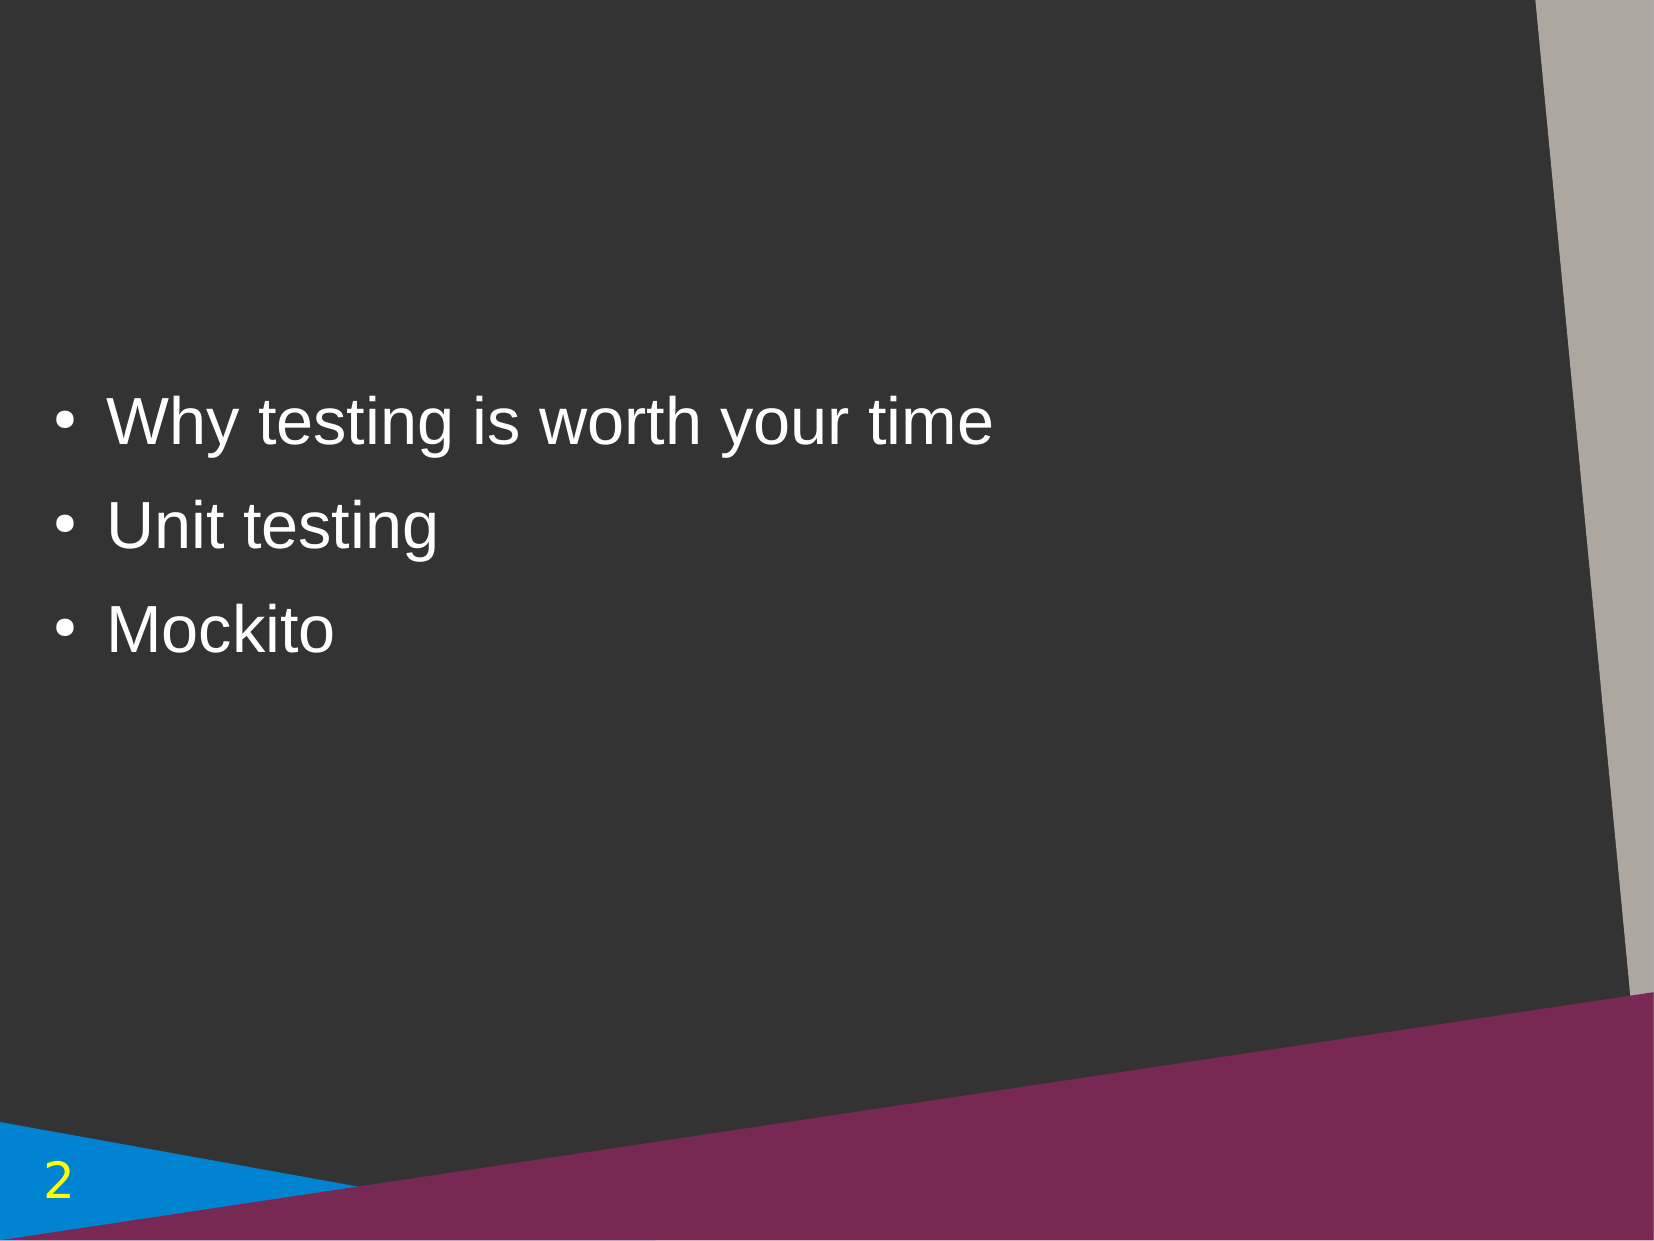

# Why testing is worth your time
Unit testing
Mockito
2